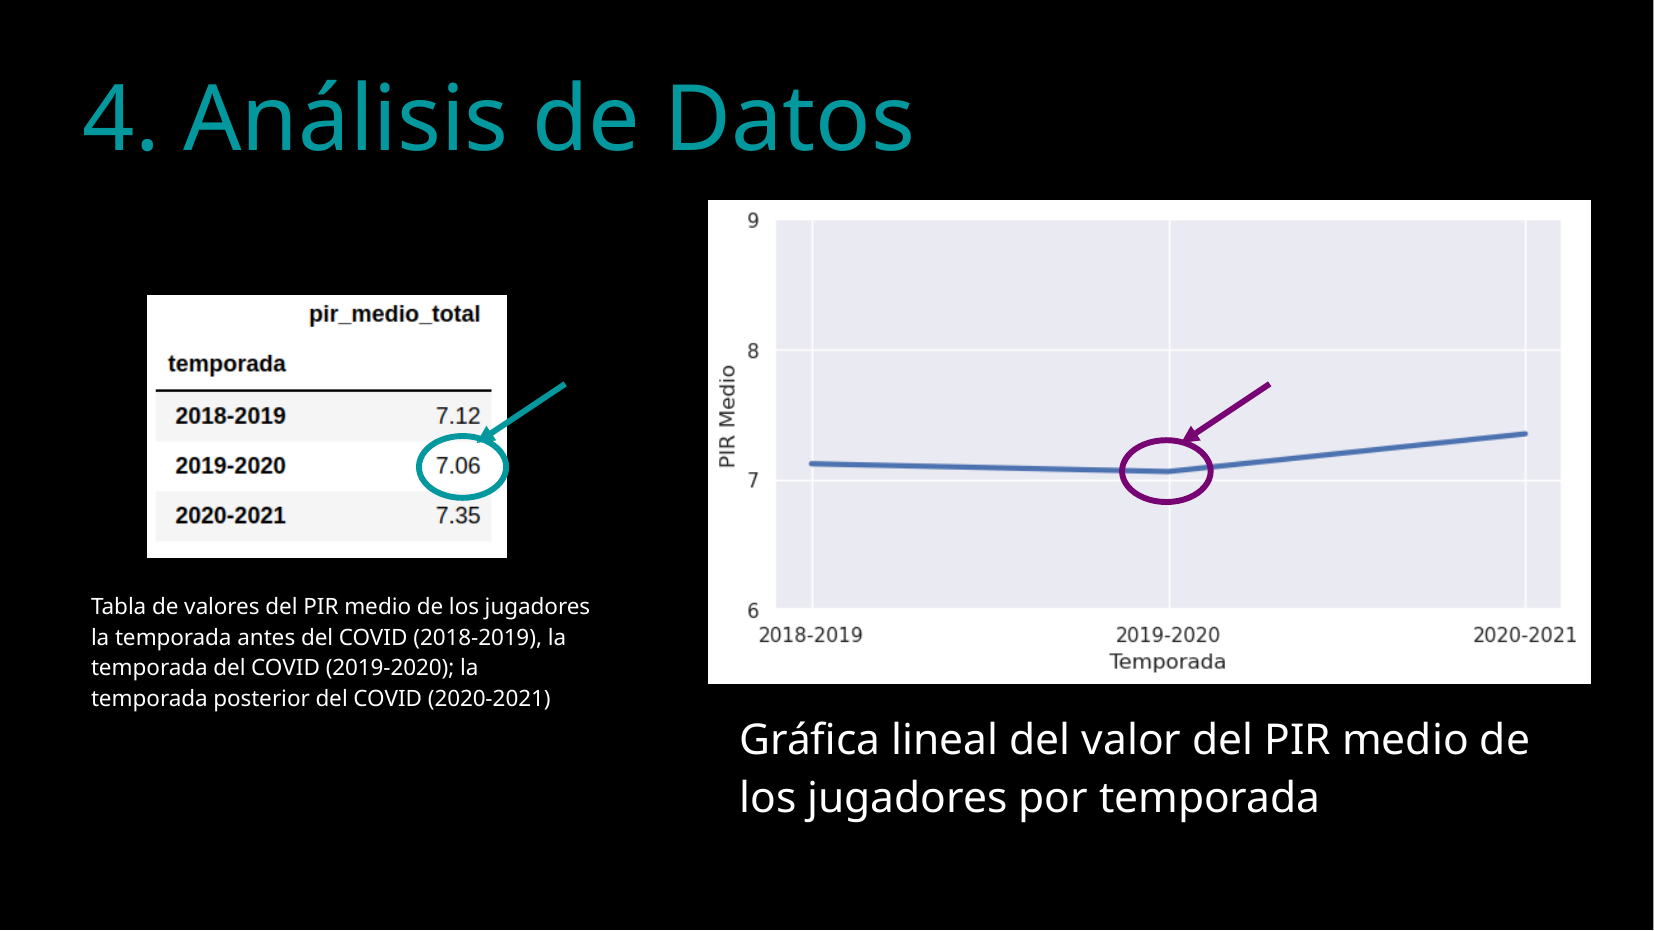

# 4. Análisis de Datos
Tabla de valores del PIR medio de los jugadores la temporada antes del COVID (2018-2019), la temporada del COVID (2019-2020); la temporada posterior del COVID (2020-2021)
Gráfica lineal del valor del PIR medio de los jugadores por temporada